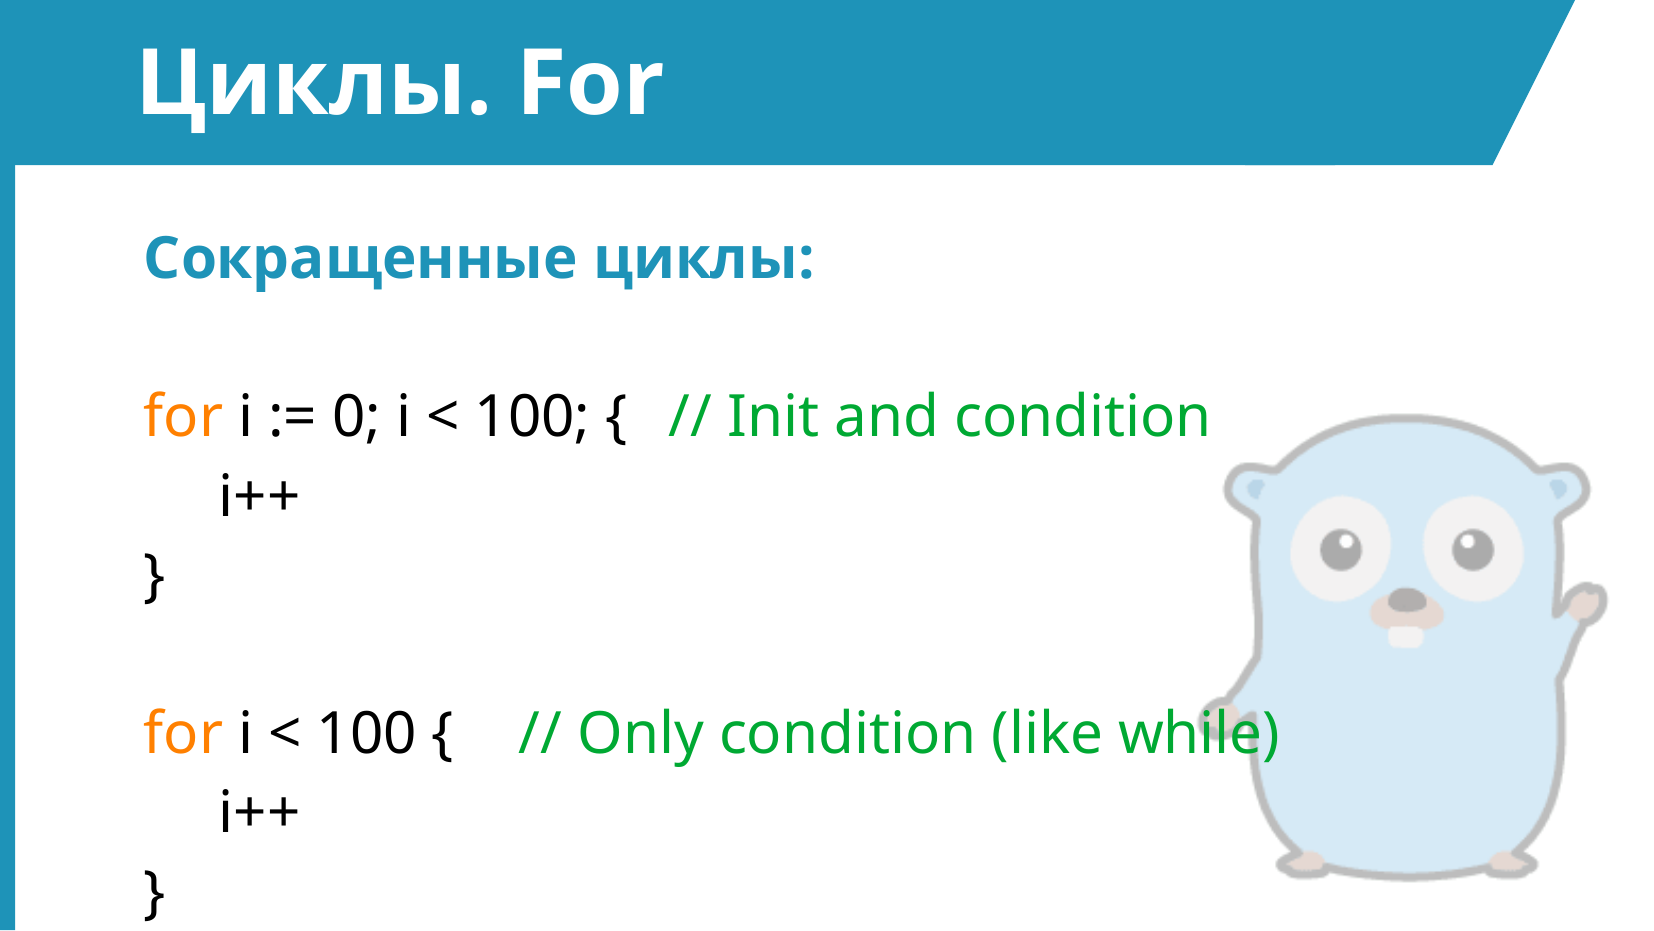

# Циклы. For
Сокращенные циклы:
for i := 0; i < 100; {	// Init and condition
	i++
}
for i < 100 {	// Only condition (like while)
	i++
}